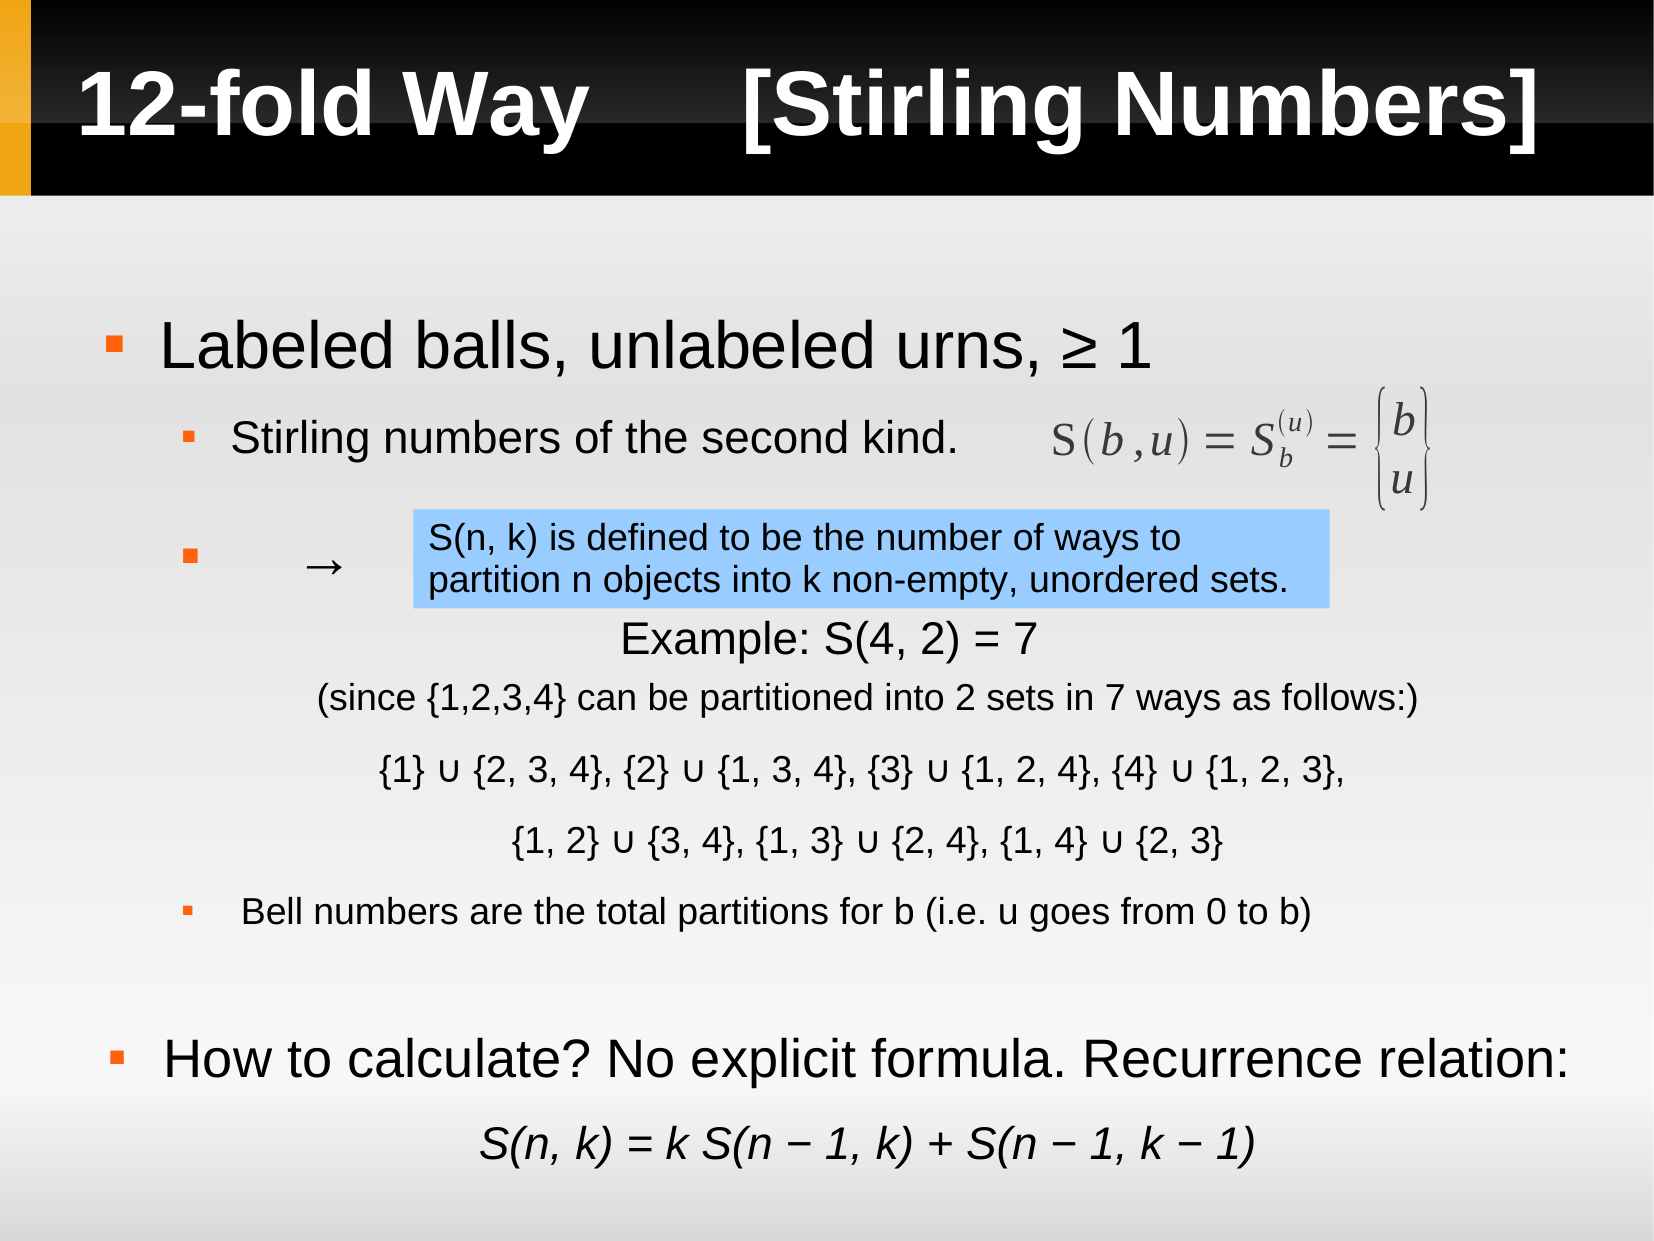

# 12-fold Way			[Stirling Numbers]
Labeled balls, unlabeled urns, ≥ 1
Stirling numbers of the second kind.
 →
Example: S(4, 2) = 7
(since {1,2,3,4} can be partitioned into 2 sets in 7 ways as follows:)
{1} ∪ {2, 3, 4}, {2} ∪ {1, 3, 4}, {3} ∪ {1, 2, 4}, {4} ∪ {1, 2, 3},
{1, 2} ∪ {3, 4}, {1, 3} ∪ {2, 4}, {1, 4} ∪ {2, 3}
 Bell numbers are the total partitions for b (i.e. u goes from 0 to b)
How to calculate? No explicit formula. Recurrence relation:
S(n, k) = k S(n − 1, k) + S(n − 1, k − 1)
S(n, k) is defined to be the number of ways to
partition n objects into k non-empty, unordered sets.